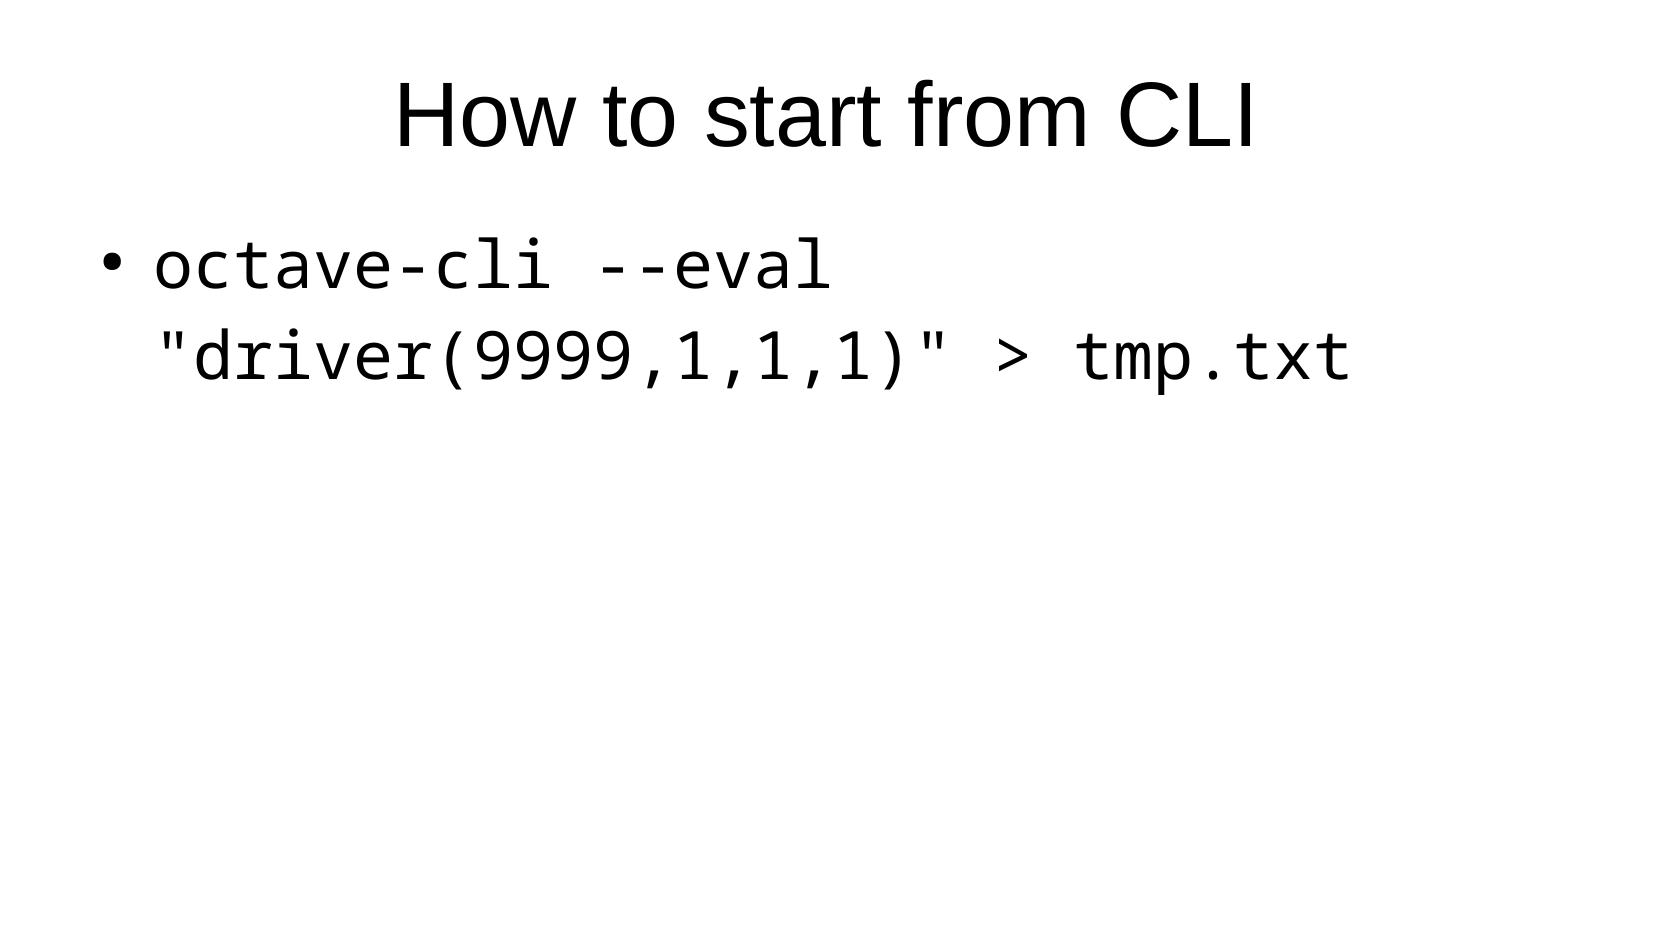

# How to start from CLI
octave-cli --eval "driver(9999,1,1,1)" > tmp.txt